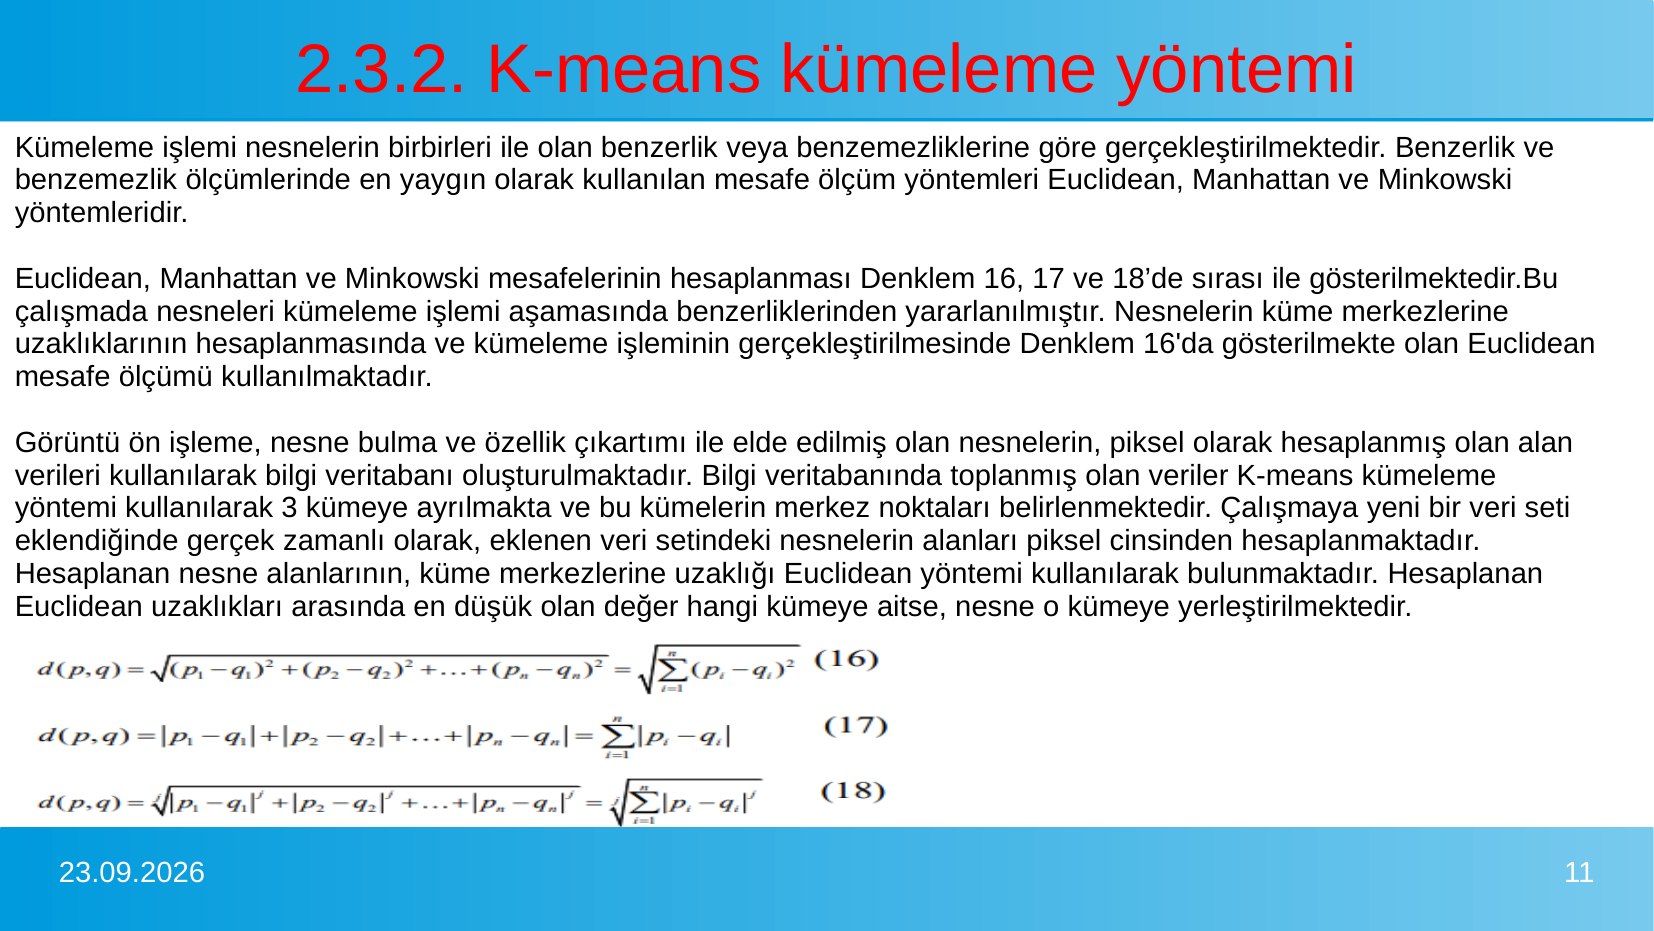

# 2.3.2. K-means kümeleme yöntemi
Kümeleme işlemi nesnelerin birbirleri ile olan benzerlik veya benzemezliklerine göre gerçekleştirilmektedir. Benzerlik ve benzemezlik ölçümlerinde en yaygın olarak kullanılan mesafe ölçüm yöntemleri Euclidean, Manhattan ve Minkowski yöntemleridir.
Euclidean, Manhattan ve Minkowski mesafelerinin hesaplanması Denklem 16, 17 ve 18’de sırası ile gösterilmektedir.Bu çalışmada nesneleri kümeleme işlemi aşamasında benzerliklerinden yararlanılmıştır. Nesnelerin küme merkezlerine uzaklıklarının hesaplanmasında ve kümeleme işleminin gerçekleştirilmesinde Denklem 16'da gösterilmekte olan Euclidean mesafe ölçümü kullanılmaktadır.
Görüntü ön işleme, nesne bulma ve özellik çıkartımı ile elde edilmiş olan nesnelerin, piksel olarak hesaplanmış olan alan verileri kullanılarak bilgi veritabanı oluşturulmaktadır. Bilgi veritabanında toplanmış olan veriler K-means kümeleme yöntemi kullanılarak 3 kümeye ayrılmakta ve bu kümelerin merkez noktaları belirlenmektedir. Çalışmaya yeni bir veri seti eklendiğinde gerçek zamanlı olarak, eklenen veri setindeki nesnelerin alanları piksel cinsinden hesaplanmaktadır. Hesaplanan nesne alanlarının, küme merkezlerine uzaklığı Euclidean yöntemi kullanılarak bulunmaktadır. Hesaplanan Euclidean uzaklıkları arasında en düşük olan değer hangi kümeye aitse, nesne o kümeye yerleştirilmektedir.
11